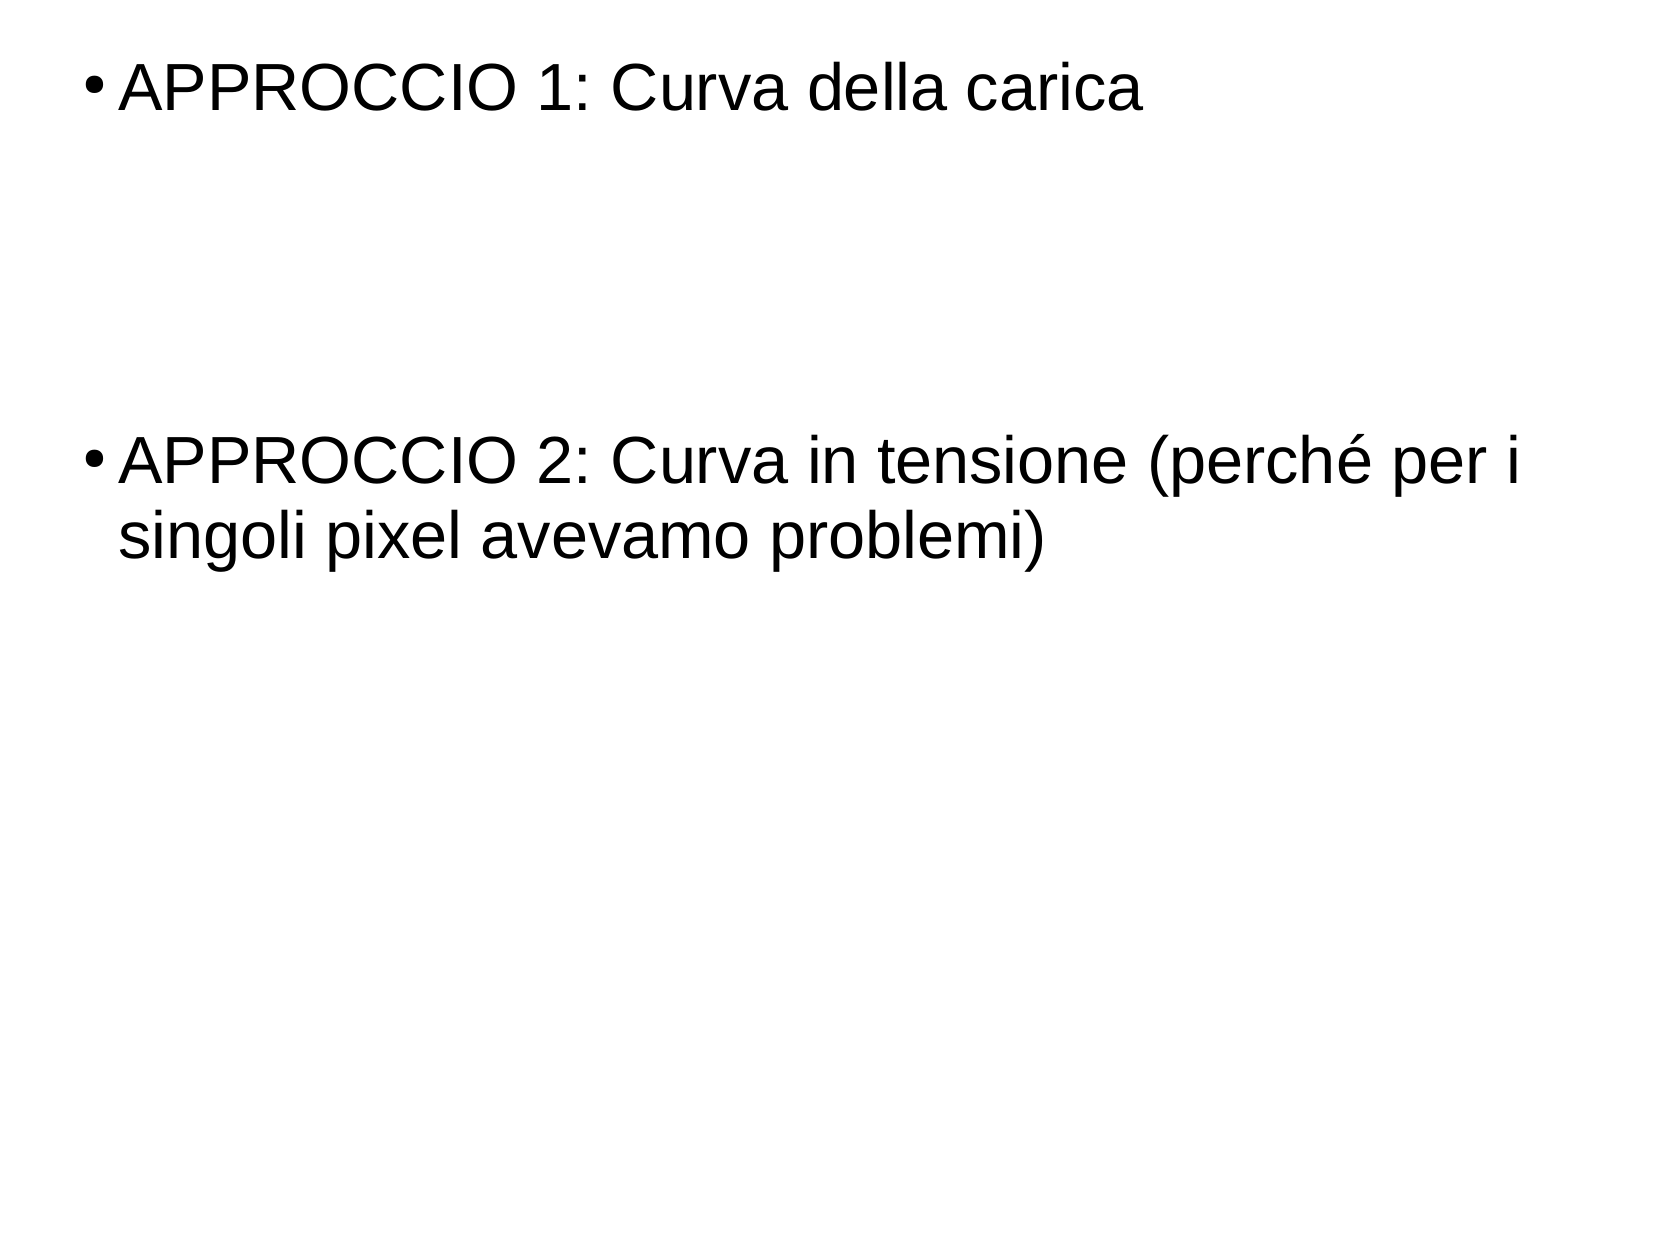

# APPROCCIO 1: Curva della carica
APPROCCIO 2: Curva in tensione (perché per i singoli pixel avevamo problemi)